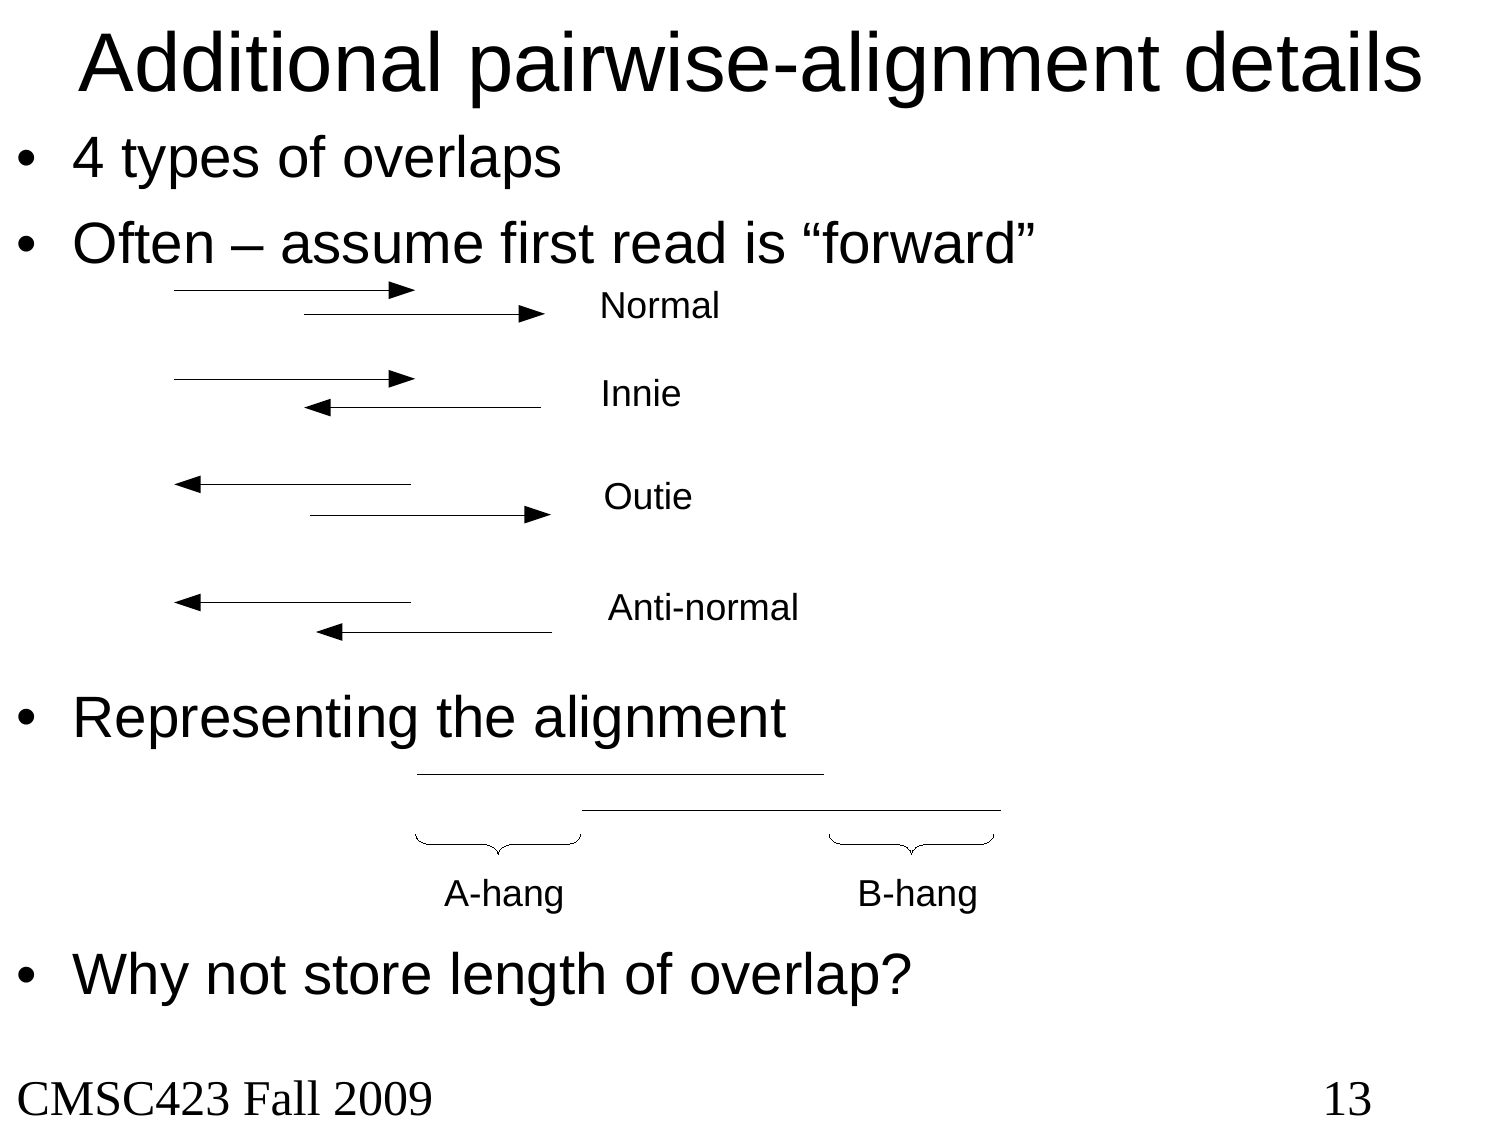

# Additional pairwise-alignment details
4 types of overlaps
Often – assume first read is “forward”
Representing the alignment
Why not store length of overlap?
Normal
Innie
Outie
Anti-normal
A-hang
B-hang
CMSC423 Fall 2009
13